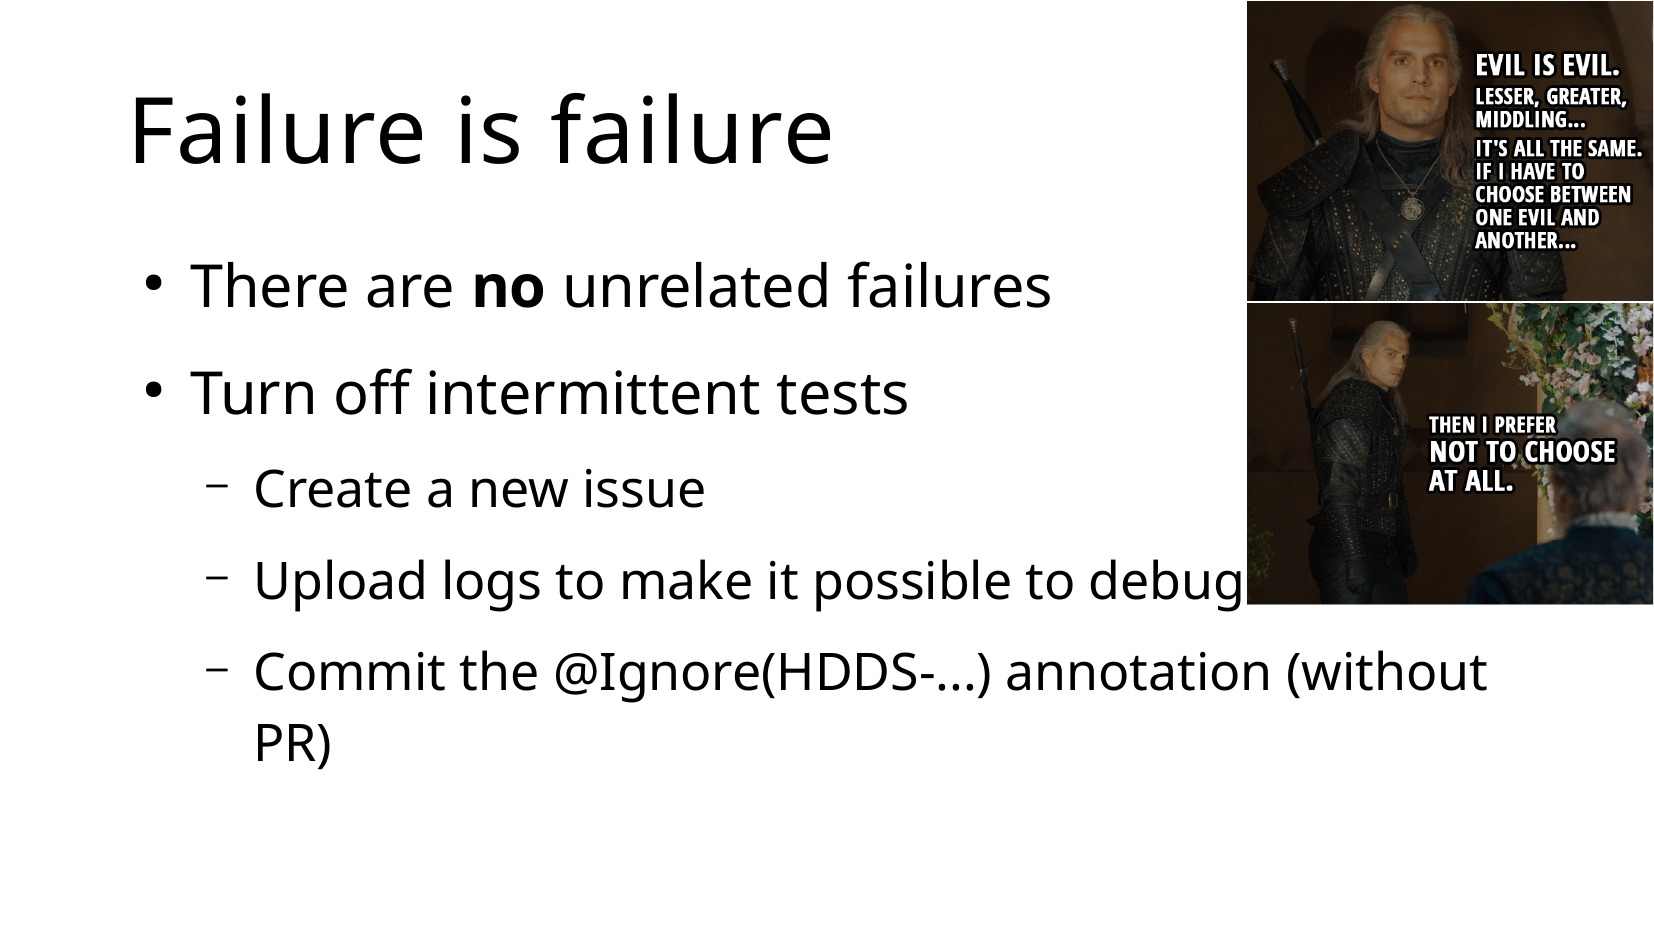

# Failure is failure
There are no unrelated failures
Turn off intermittent tests
Create a new issue
Upload logs to make it possible to debug
Commit the @Ignore(HDDS-...) annotation (without PR)